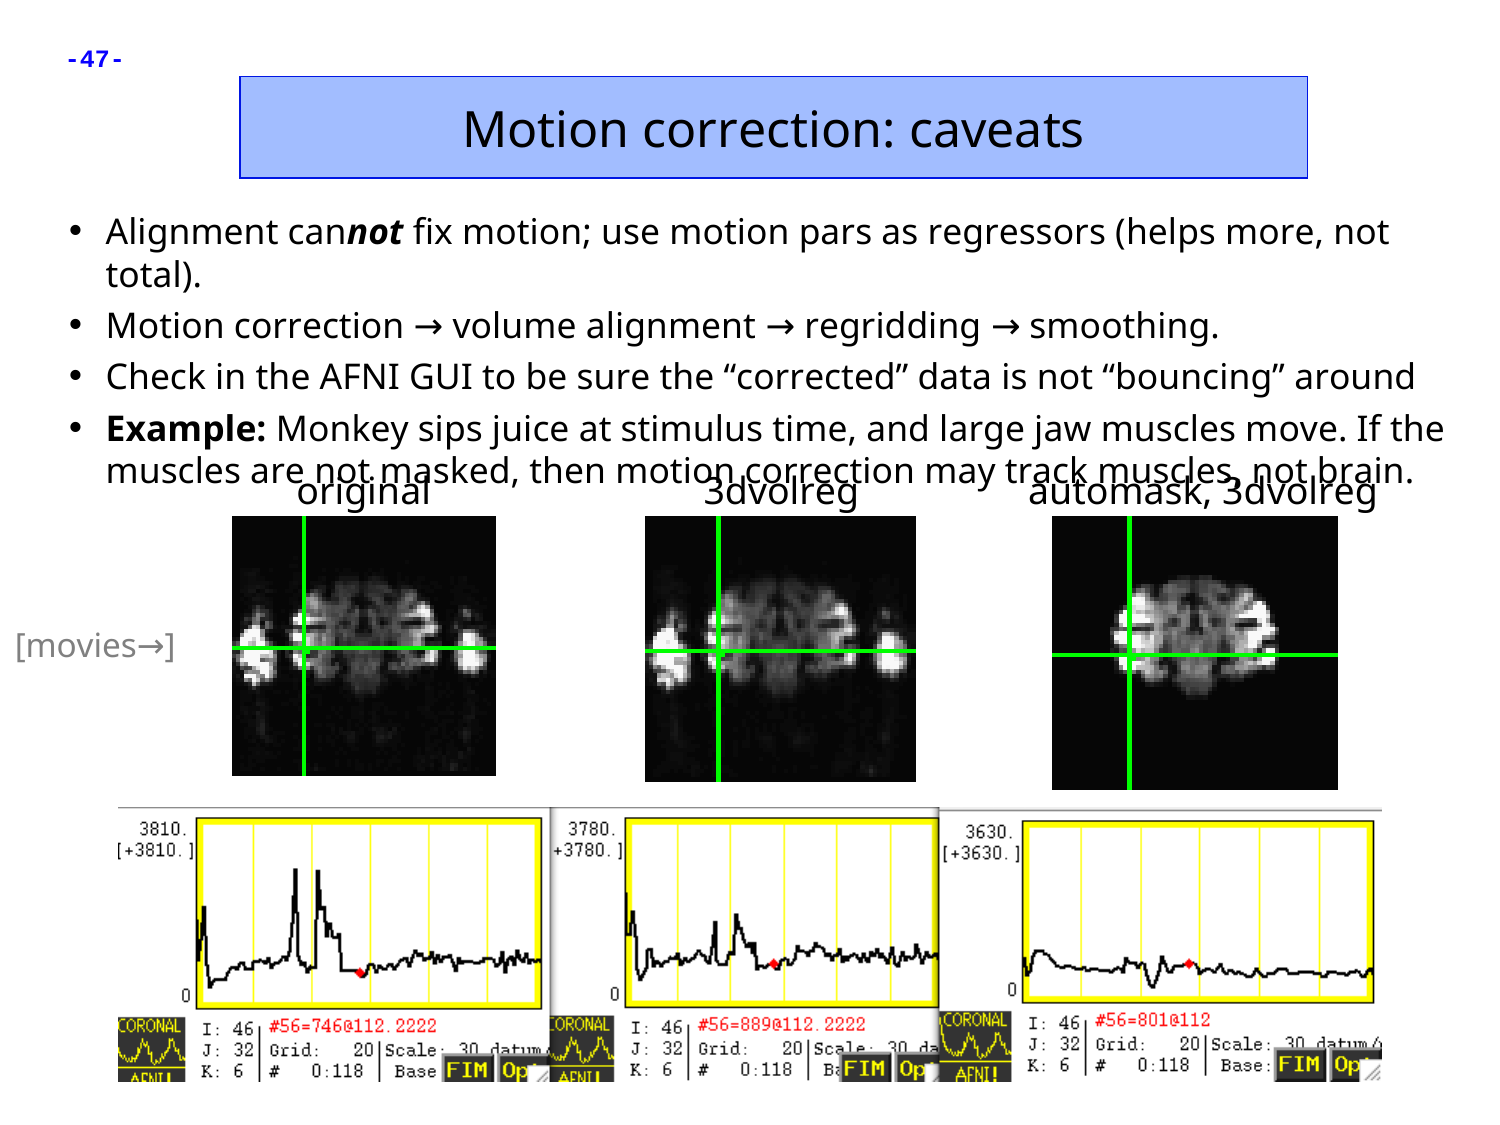

Motion correction: caveats
Alignment cannot fix motion; use motion pars as regressors (helps more, not total).
Motion correction → volume alignment → regridding → smoothing.
Check in the AFNI GUI to be sure the “corrected” data is not “bouncing” around
Example: Monkey sips juice at stimulus time, and large jaw muscles move. If the muscles are not masked, then motion correction may track muscles, not brain.
original
3dvolreg
automask, 3dvolreg
[movies→]